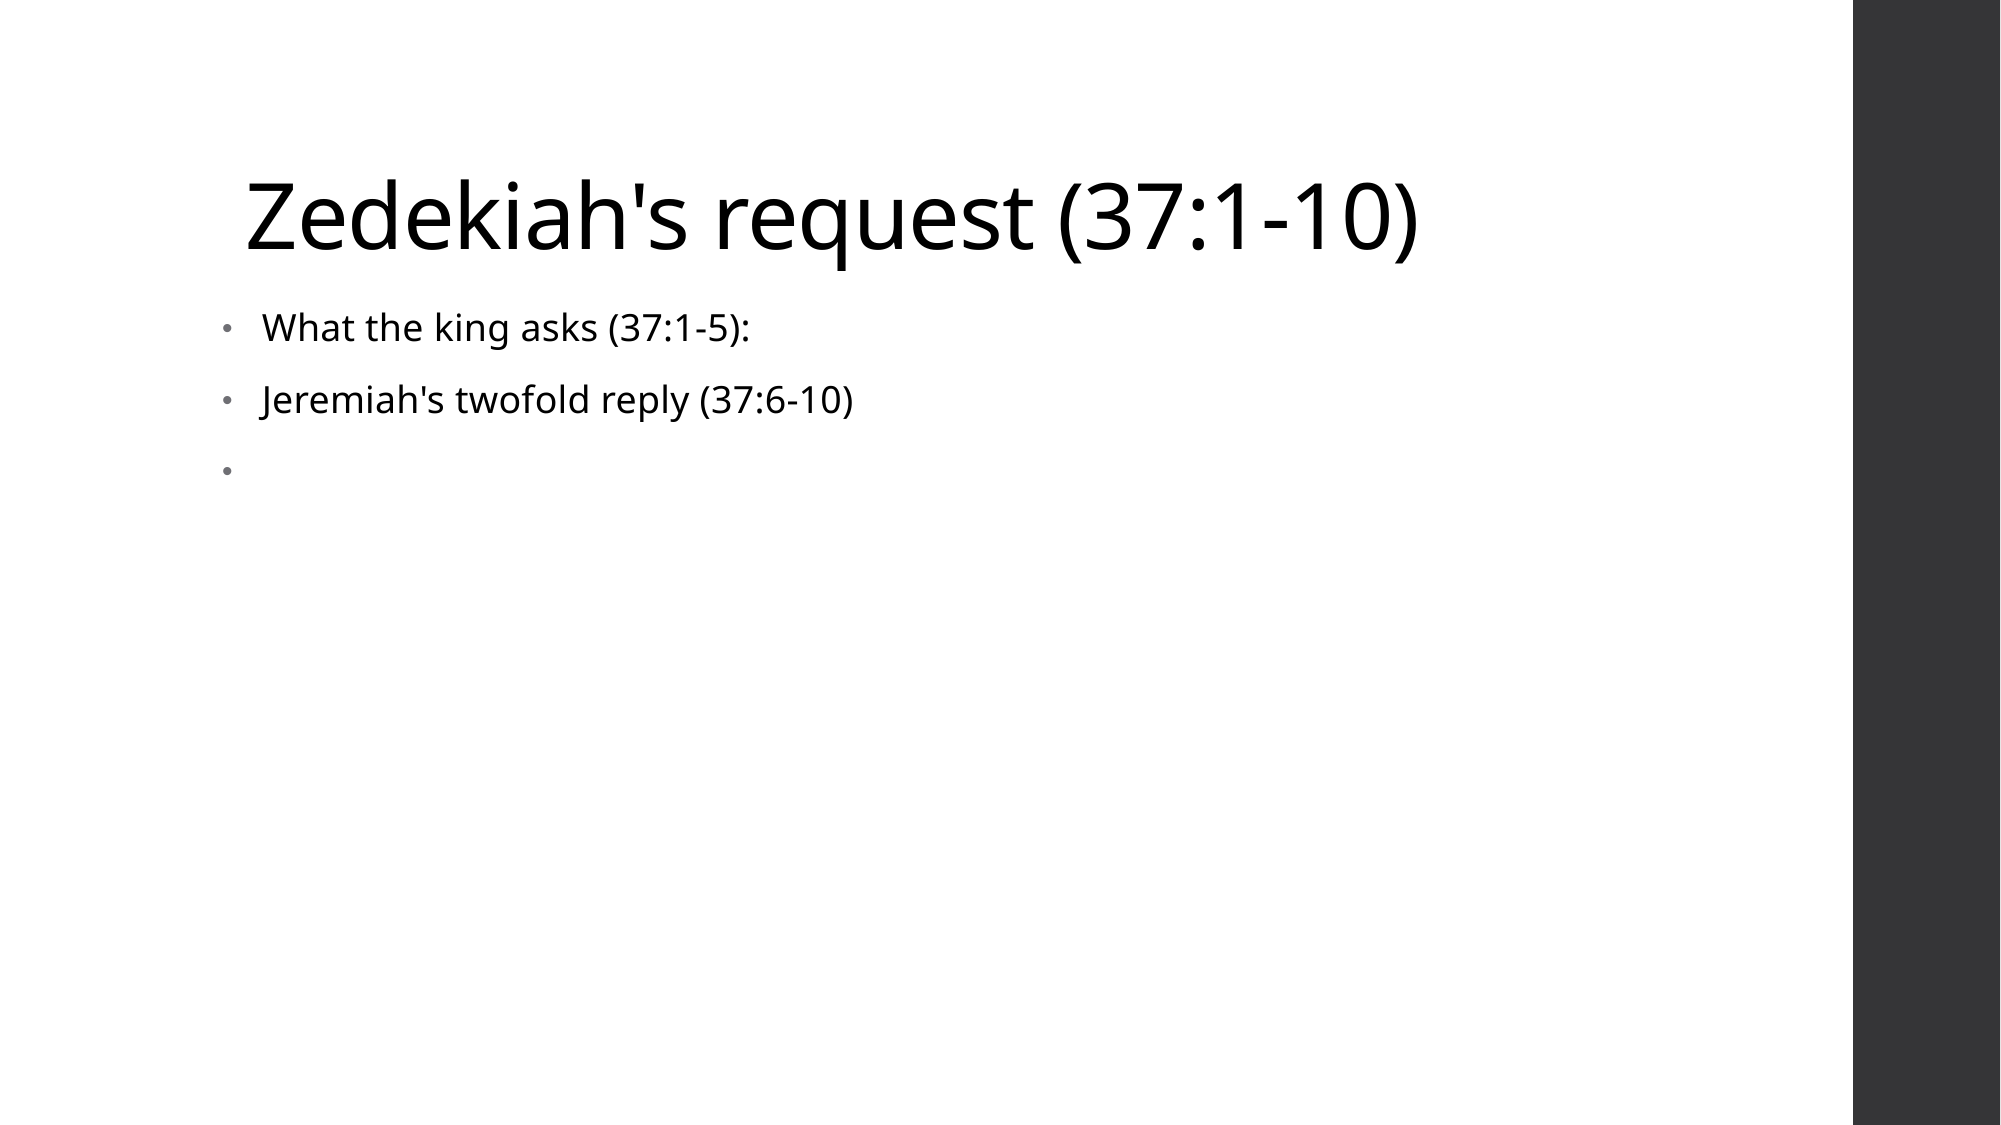

# Zedekiah's request (37:1-10)
 What the king asks (37:1-5):
 Jeremiah's twofold reply (37:6-10)